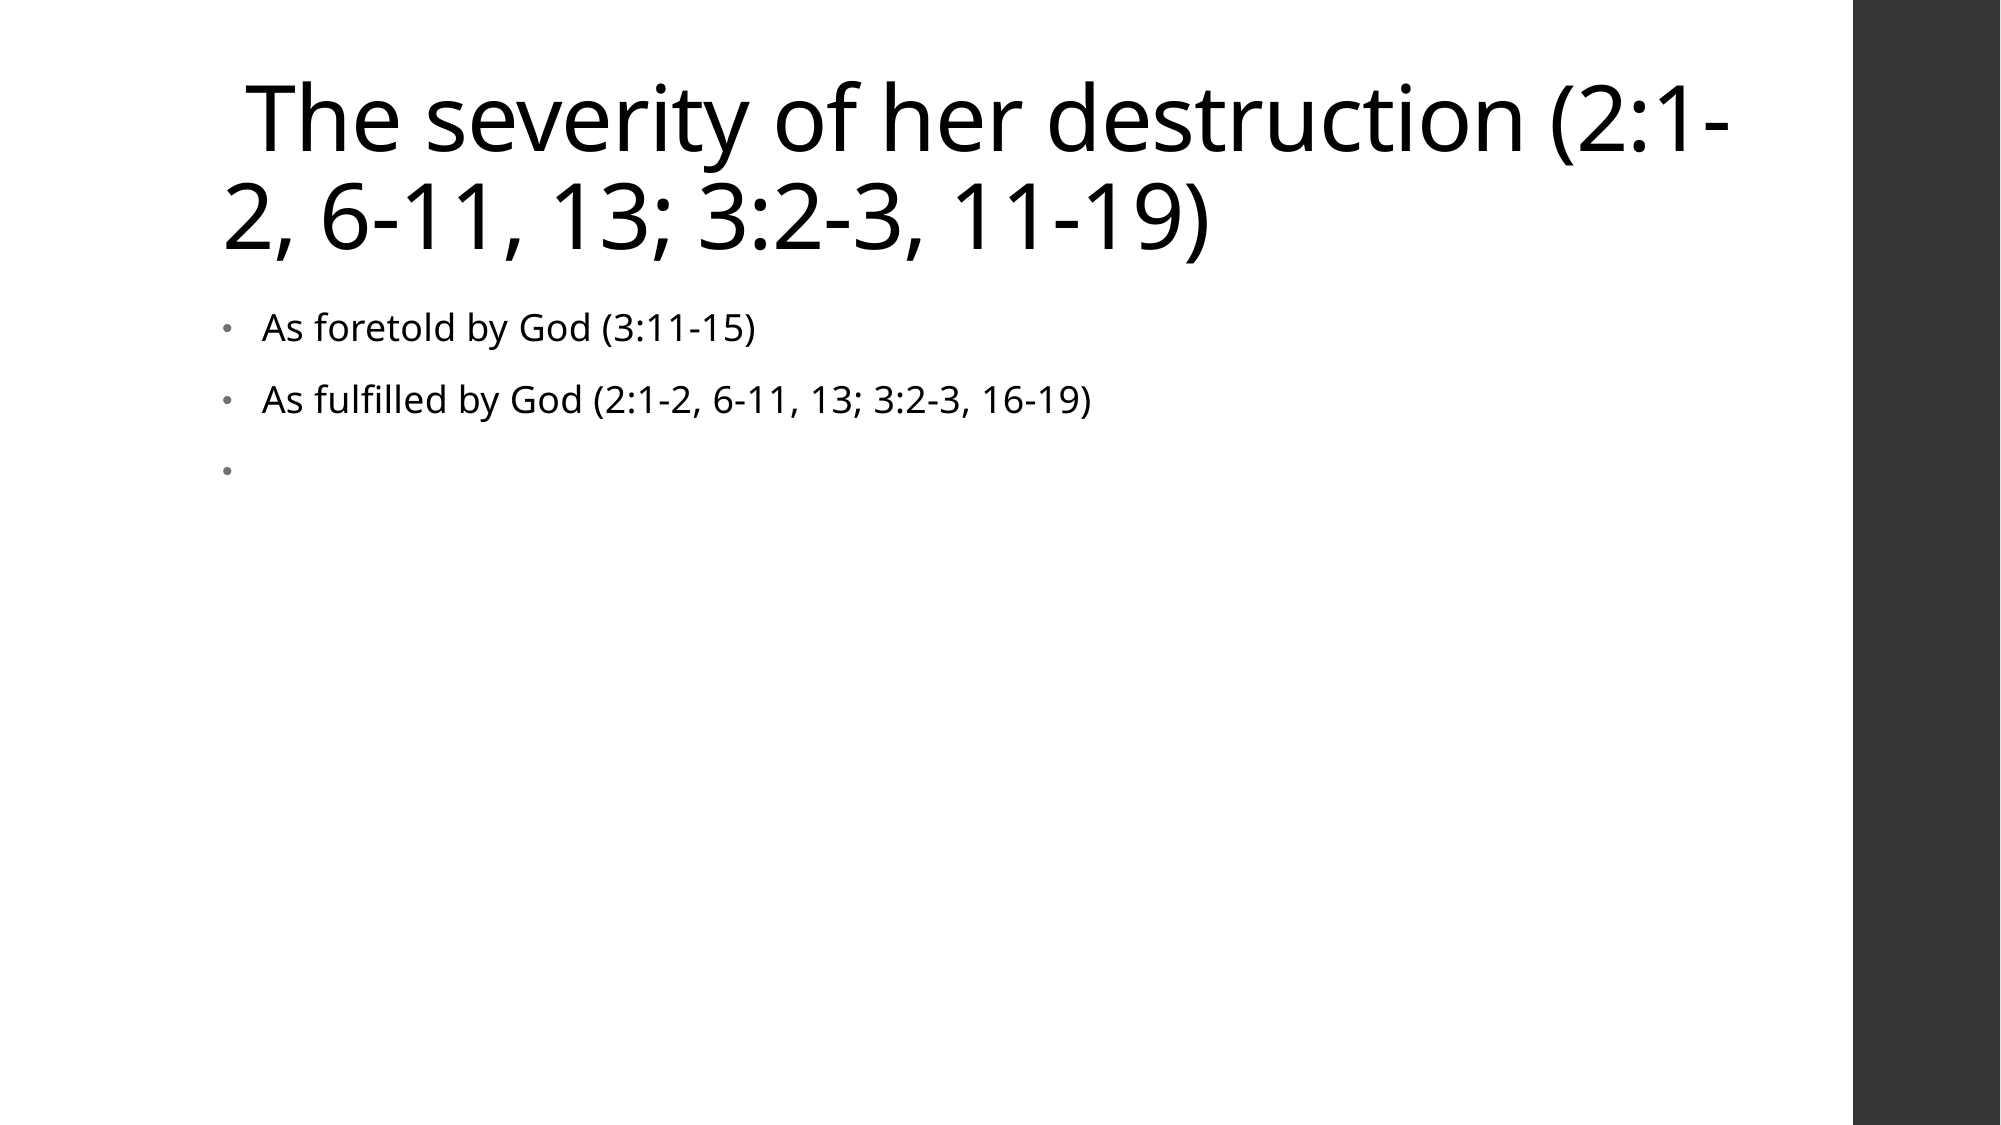

# The severity of her destruction (2:1-2, 6-11, 13; 3:2-3, 11-19)
 As foretold by God (3:11-15)
 As fulfilled by God (2:1-2, 6-11, 13; 3:2-3, 16-19)